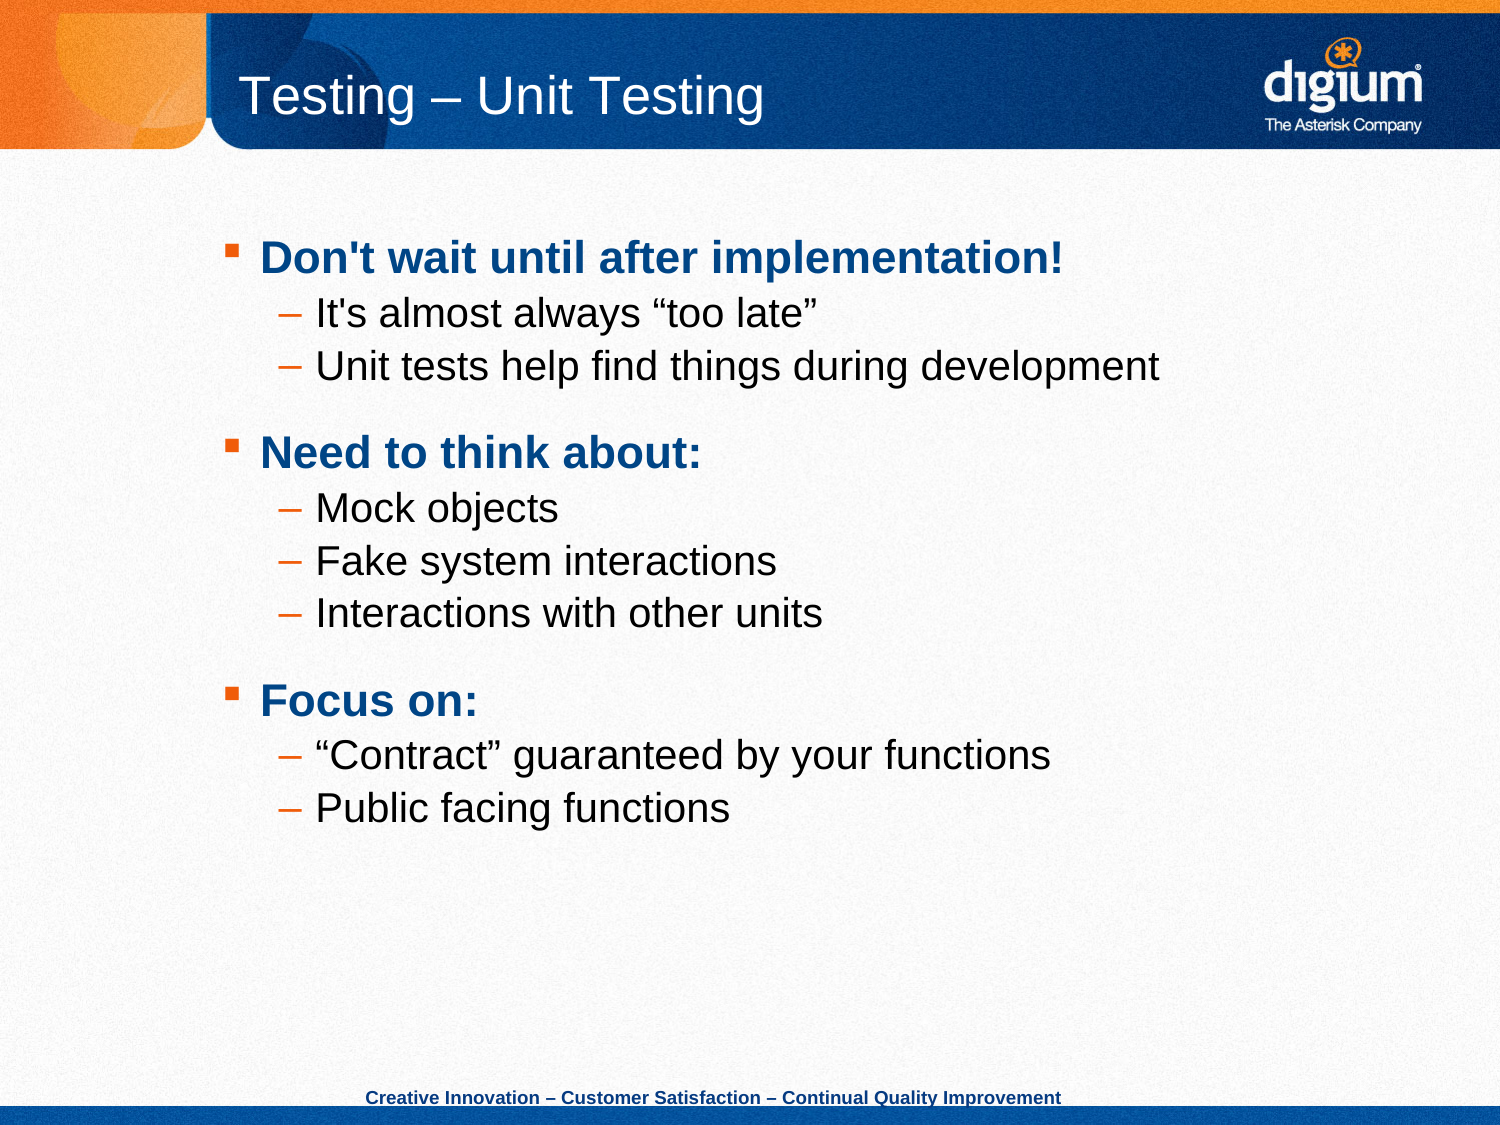

# Testing – Unit Testing
Don't wait until after implementation!
It's almost always “too late”
Unit tests help find things during development
Need to think about:
Mock objects
Fake system interactions
Interactions with other units
Focus on:
“Contract” guaranteed by your functions
Public facing functions